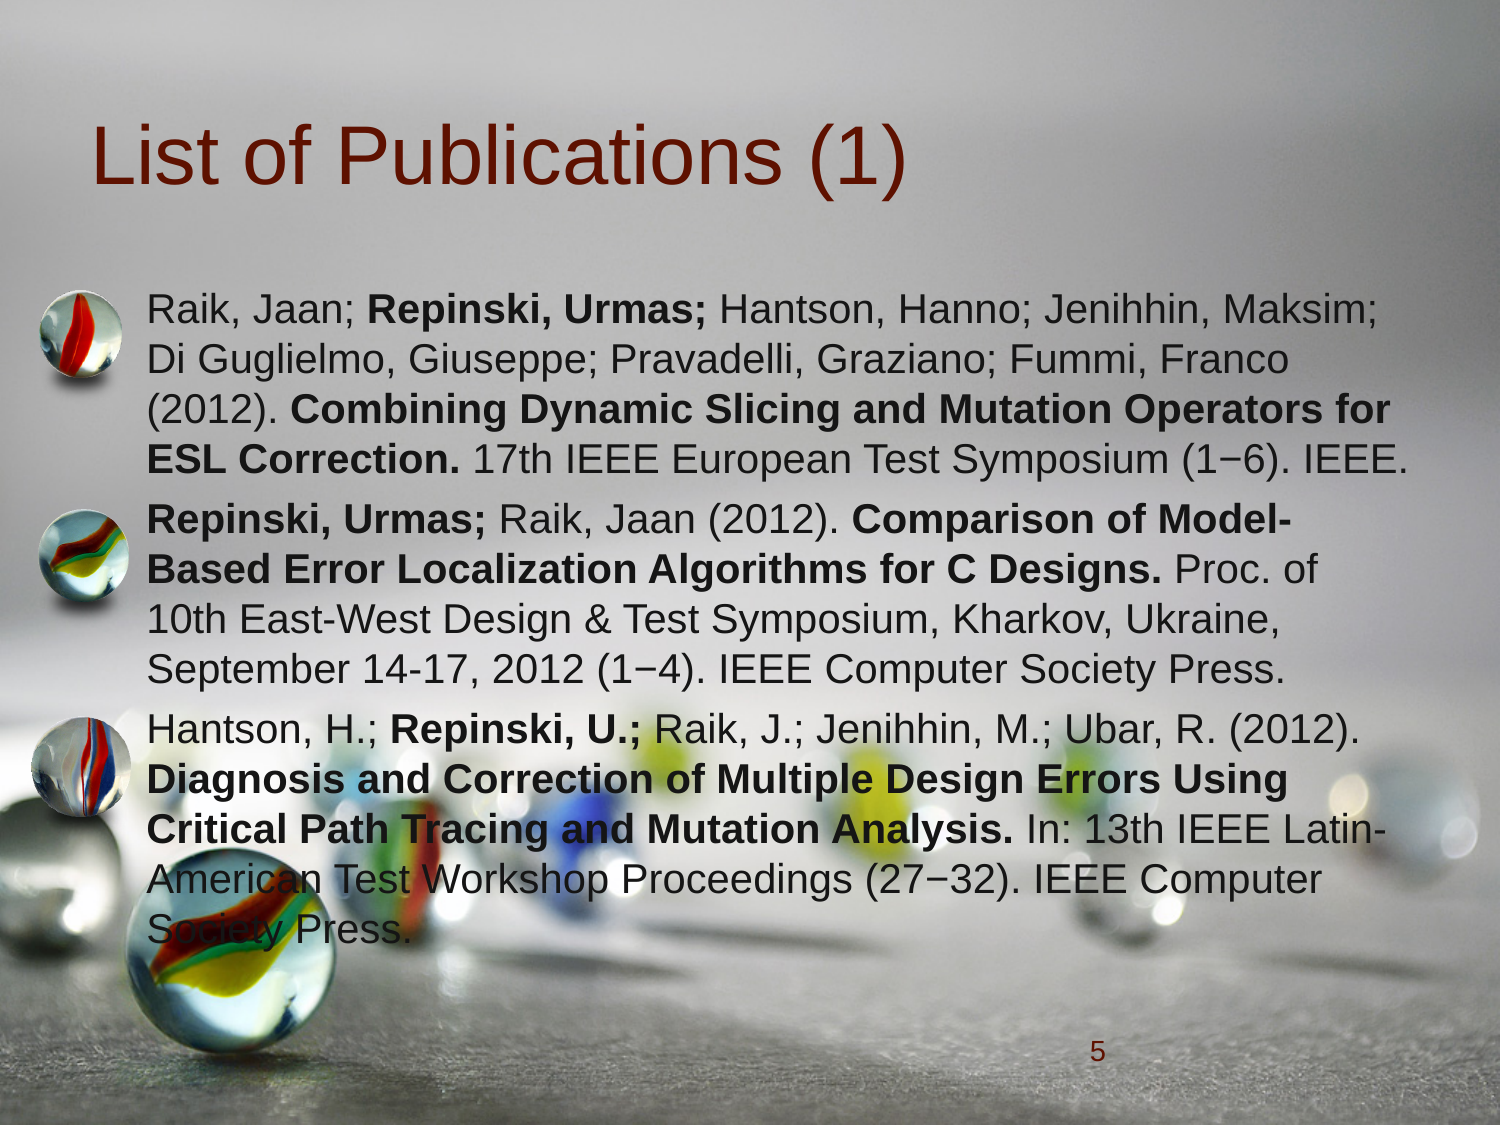

# List of Publications (1)
Raik, Jaan; Repinski, Urmas; Hantson, Hanno; Jenihhin, Maksim; Di Guglielmo, Giuseppe; Pravadelli, Graziano; Fummi, Franco (2012). Combining Dynamic Slicing and Mutation Operators for ESL Correction. 17th IEEE European Test Symposium (1−6). IEEE.
Repinski, Urmas; Raik, Jaan (2012). Comparison of Model-Based Error Localization Algorithms for C Designs. Proc. of 10th East-West Design & Test Symposium, Kharkov, Ukraine, September 14-17, 2012 (1−4). IEEE Computer Society Press.
Hantson, H.; Repinski, U.; Raik, J.; Jenihhin, M.; Ubar, R. (2012). Diagnosis and Correction of Multiple Design Errors Using Critical Path Tracing and Mutation Analysis. In: 13th IEEE Latin-American Test Workshop Proceedings (27−32). IEEE Computer Society Press.
Tallinn, 01.01.2016
5